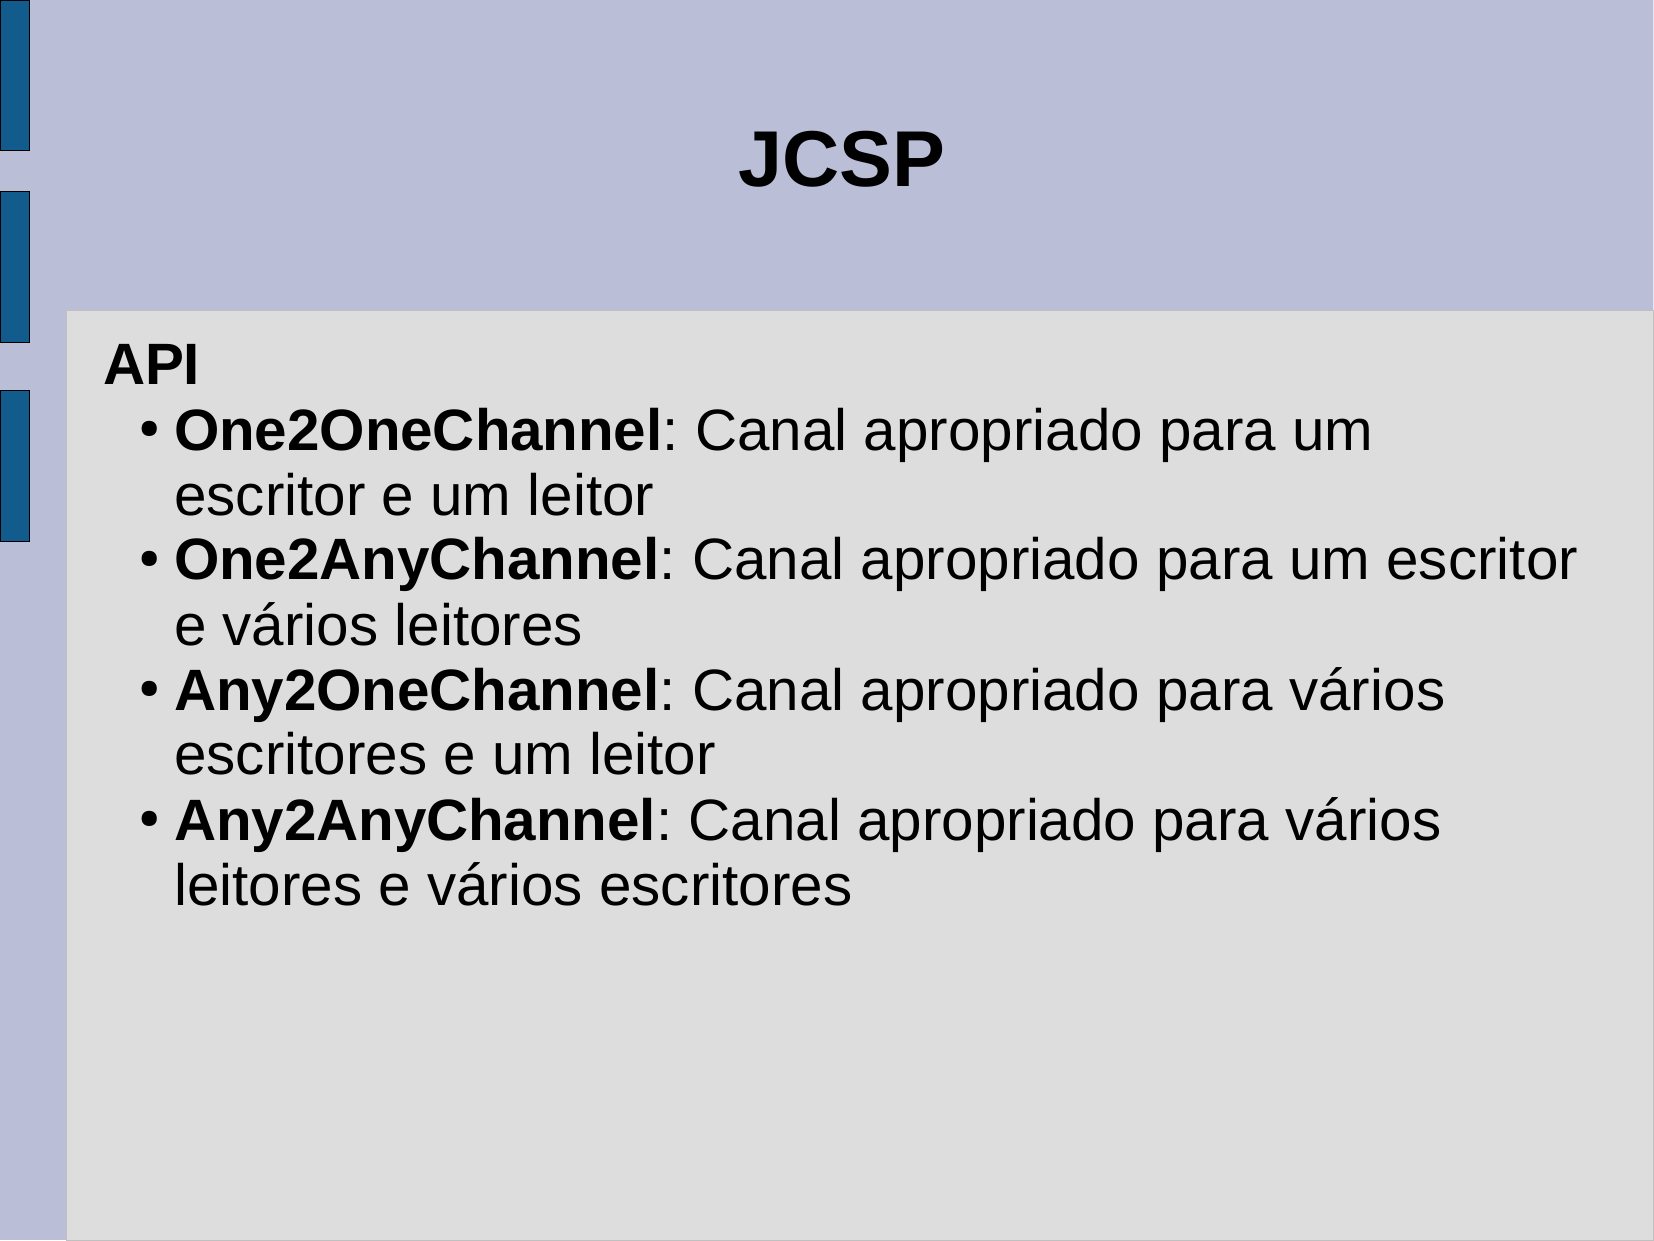

JCSP
API
One2OneChannel: Canal apropriado para um escritor e um leitor
One2AnyChannel: Canal apropriado para um escritor e vários leitores
Any2OneChannel: Canal apropriado para vários escritores e um leitor
Any2AnyChannel: Canal apropriado para vários leitores e vários escritores